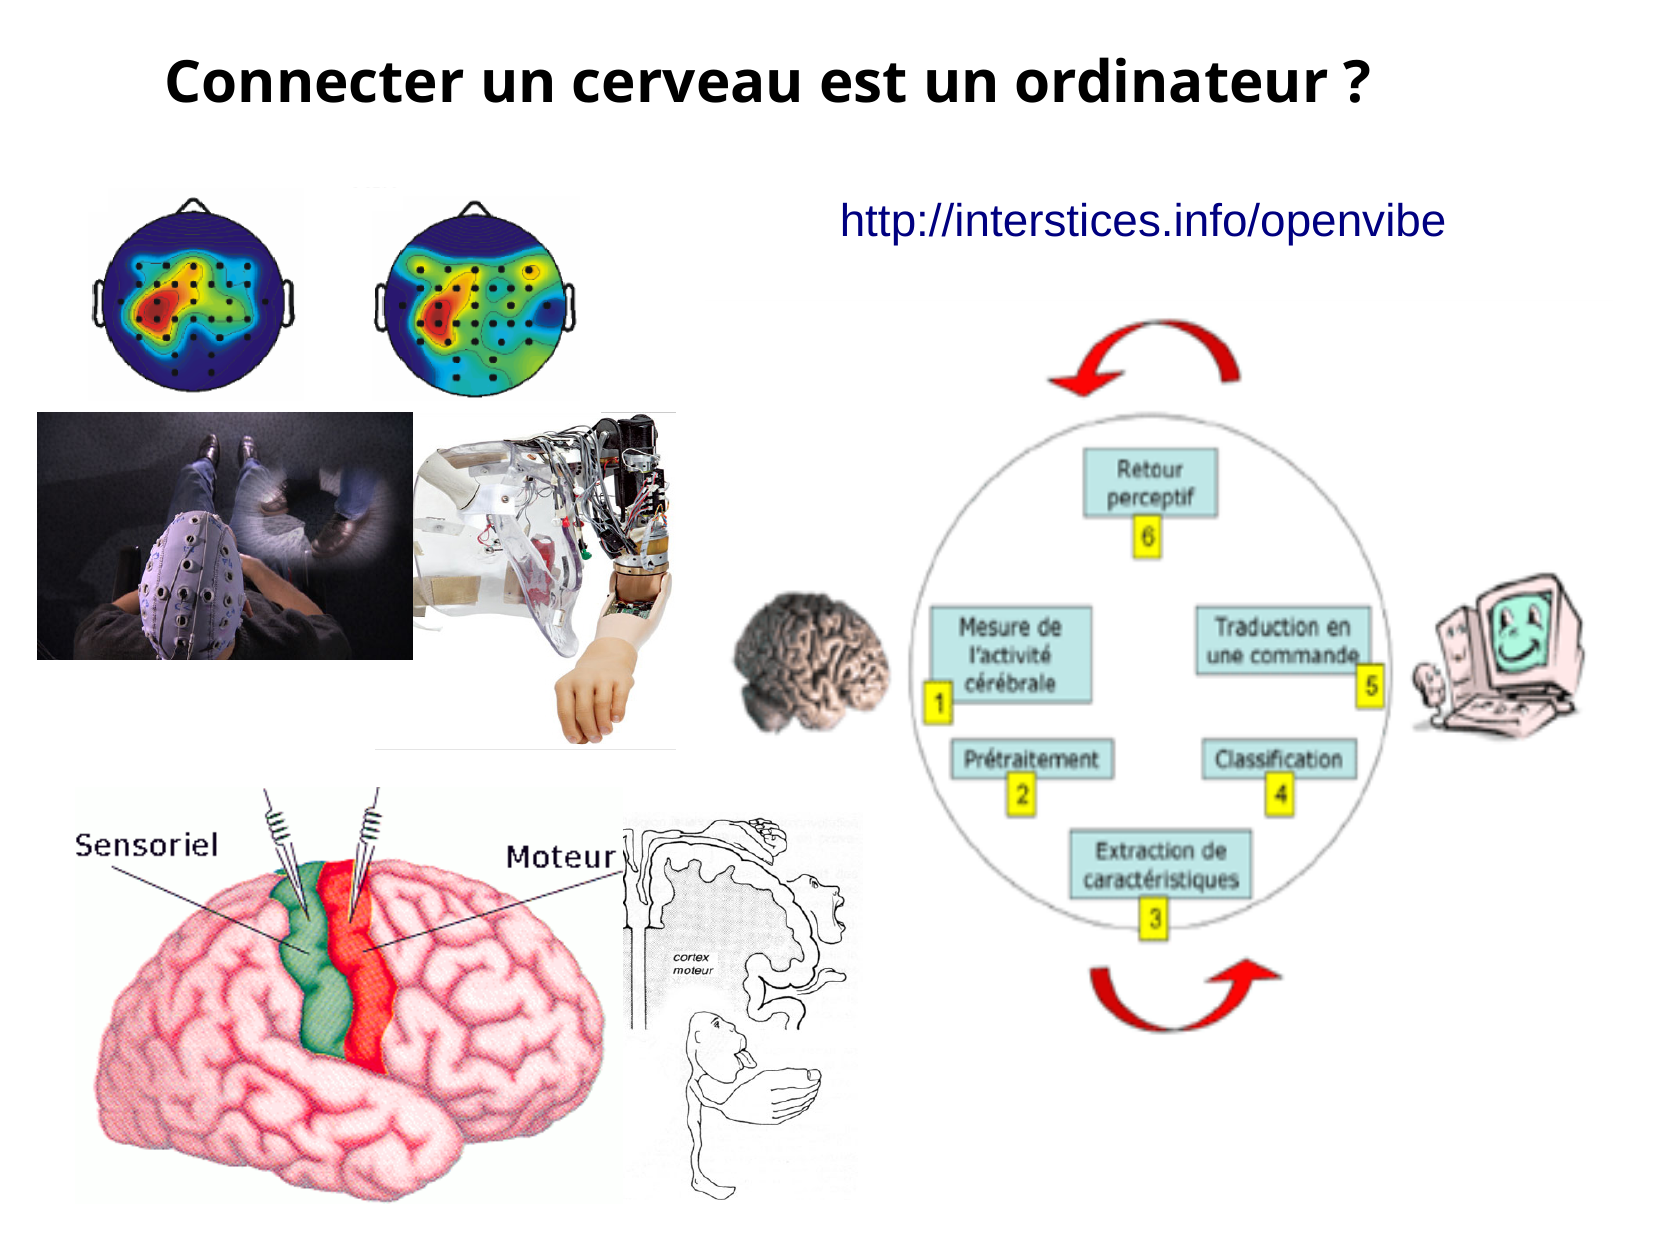

Connecter un cerveau est un ordinateur ?
http://interstices.info/openvibe